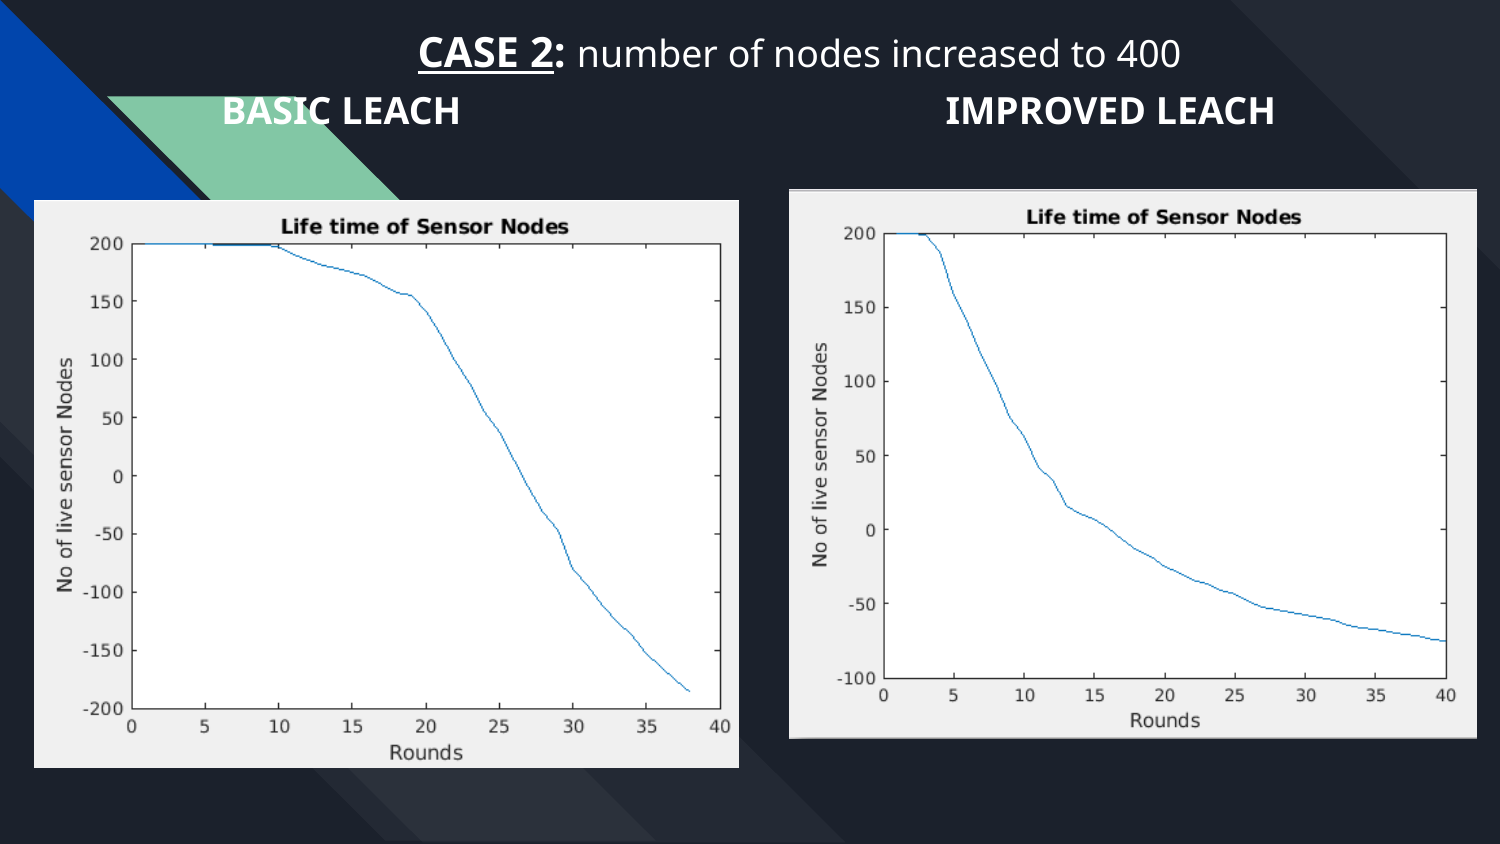

CASE 2: number of nodes increased to 400
BASIC LEACH
IMPROVED LEACH